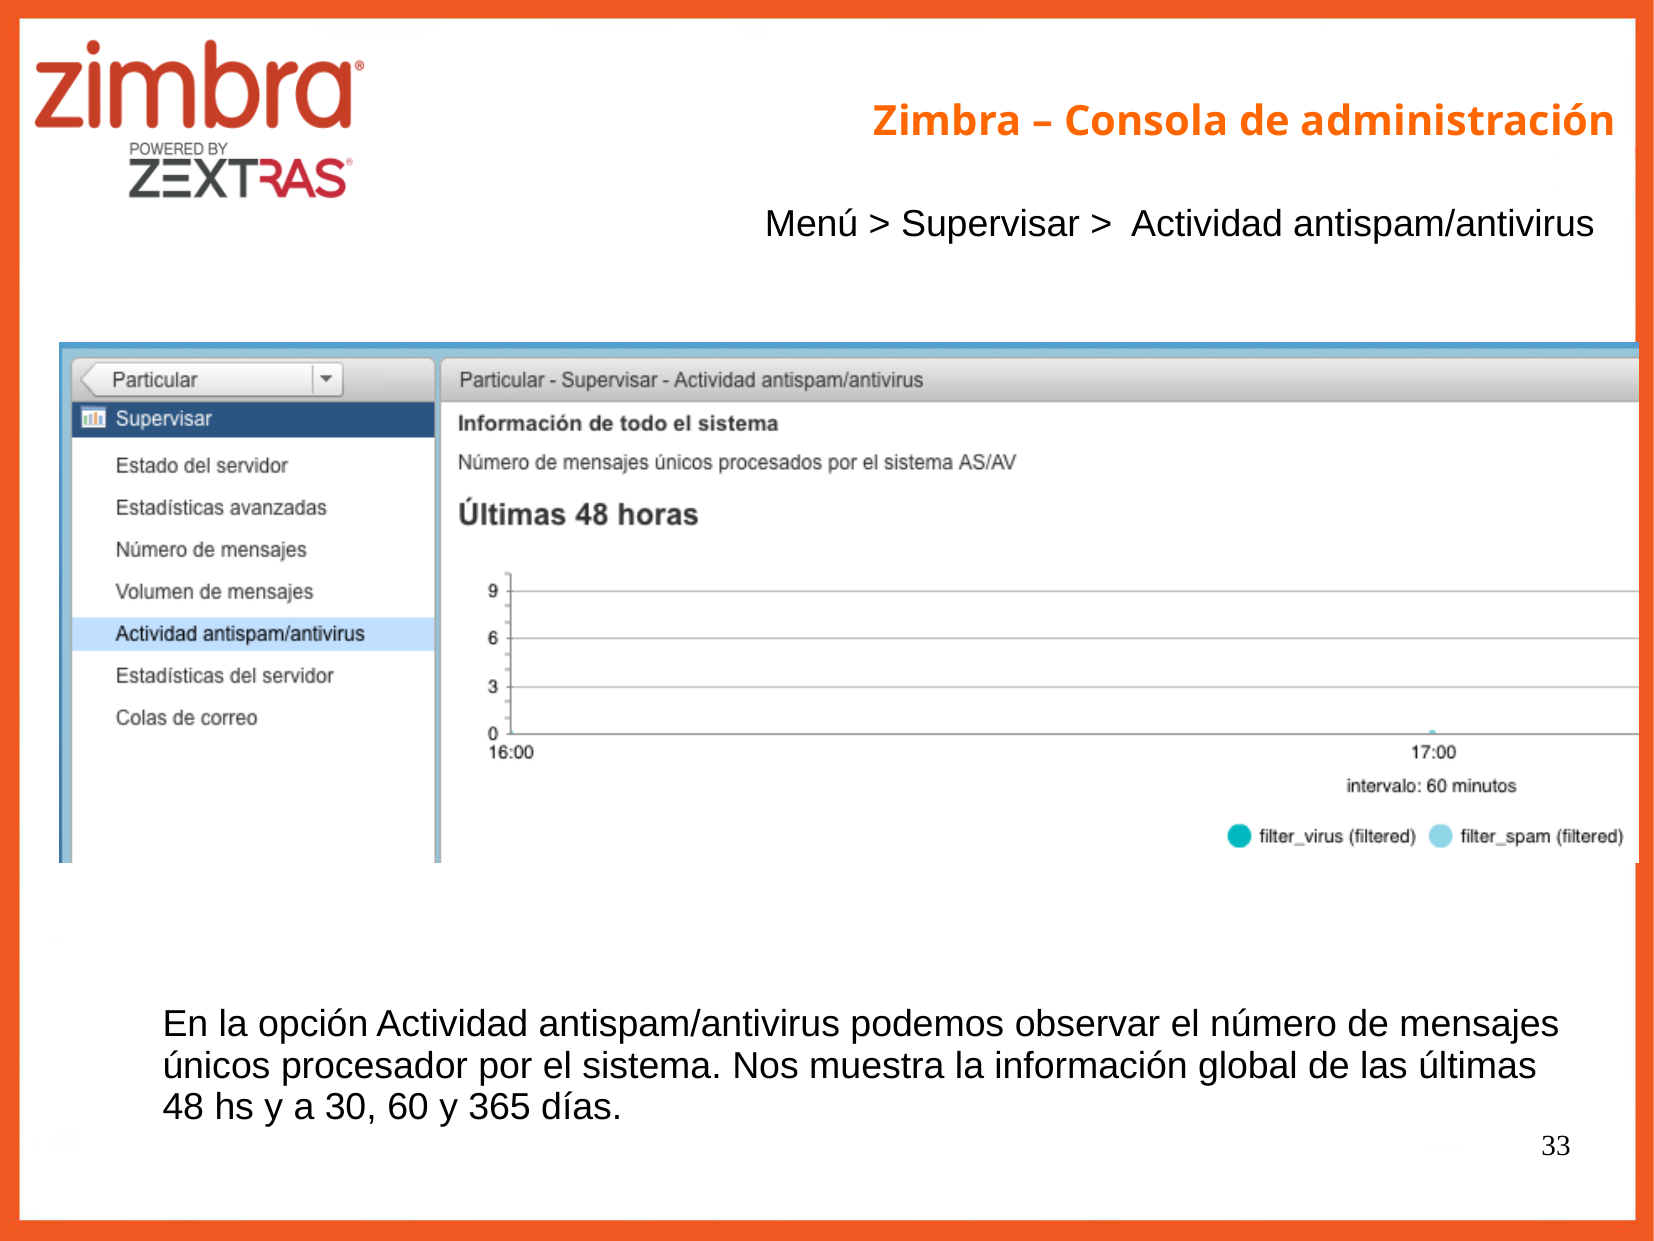

Zimbra – Consola de administración
Menú > Supervisar > Actividad antispam/antivirus
En la opción Actividad antispam/antivirus podemos observar el número de mensajes únicos procesador por el sistema. Nos muestra la información global de las últimas 48 hs y a 30, 60 y 365 días.
33